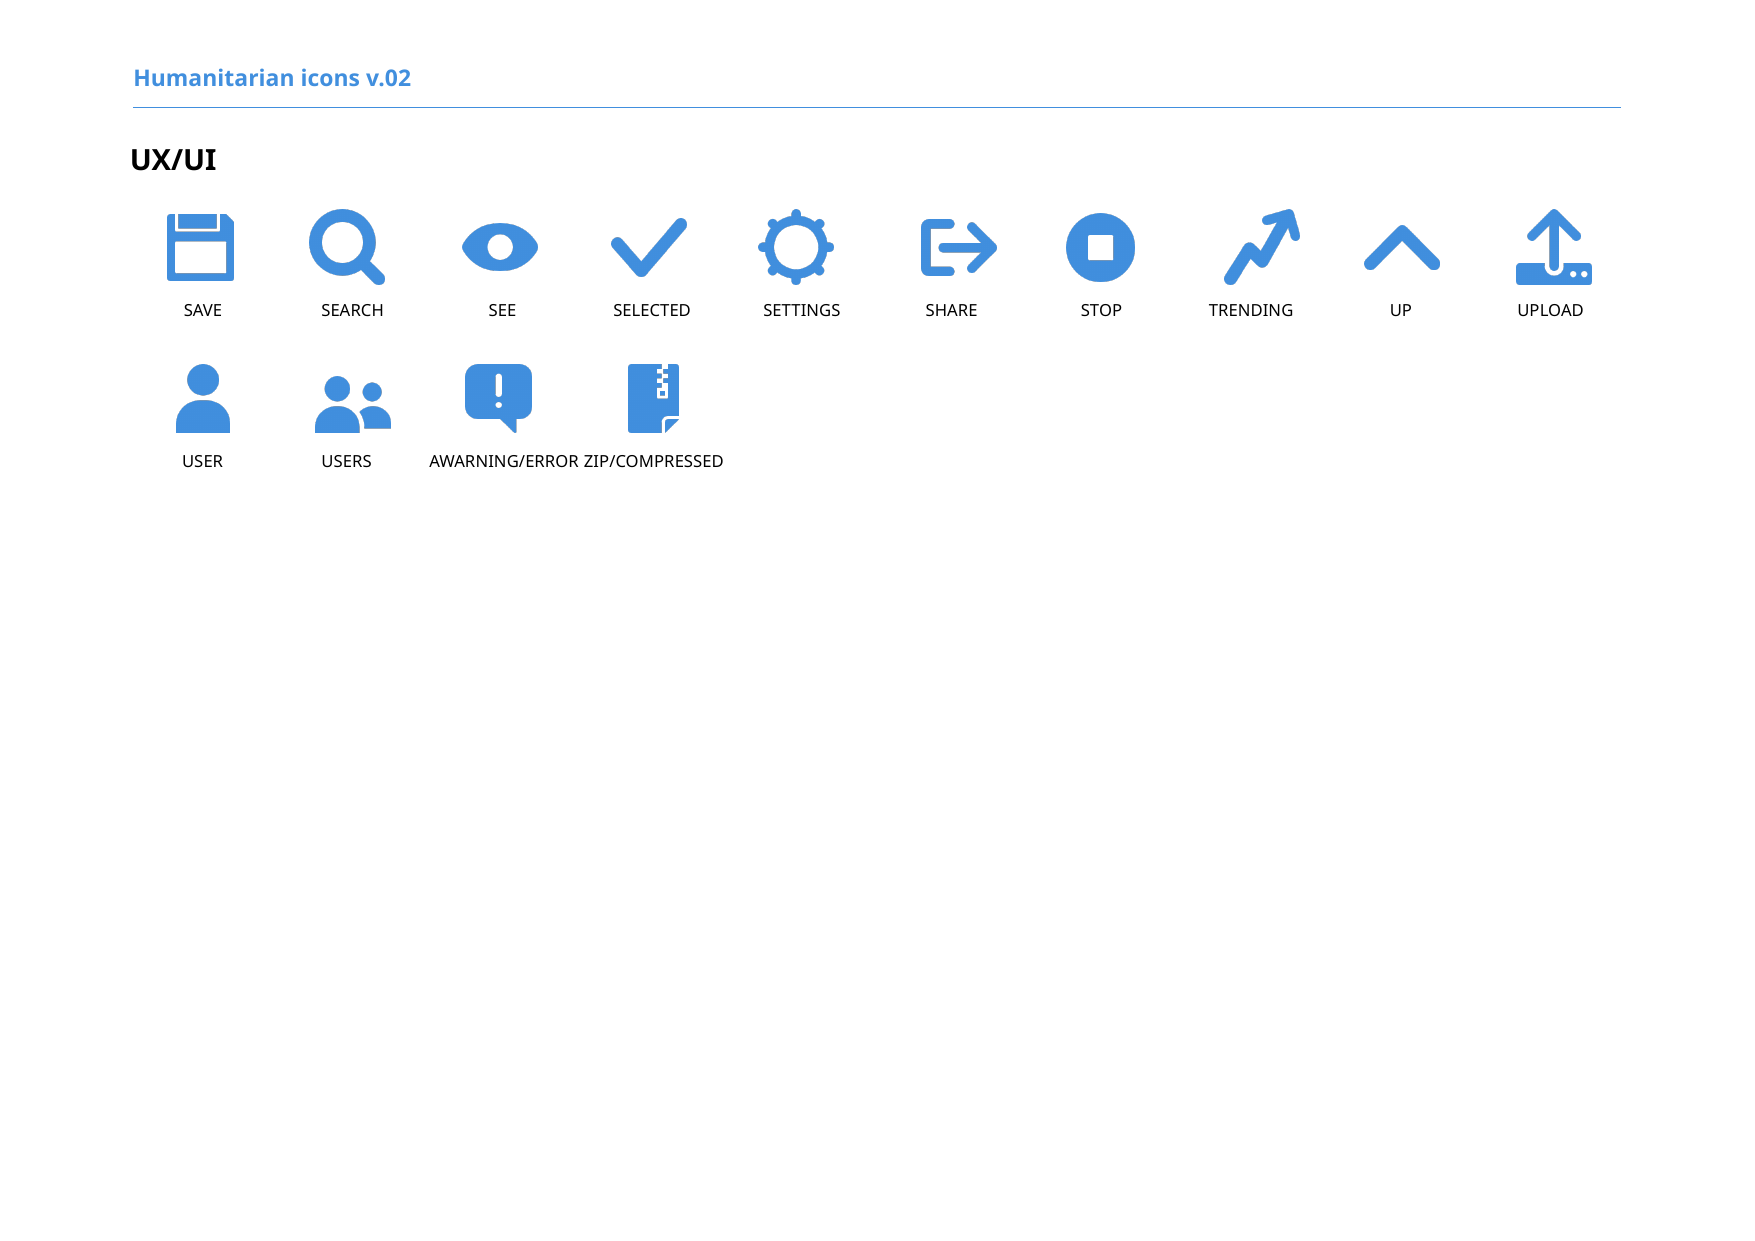

# Humanitarian icons v.02
UX/UI
SAVE
SEARCH
SEE
SELECTED
SETTINGS
SHARE
STOP
TRENDING
UP
UPLOAD
USER
USERS
AWARNING/ERROR
ZIP/COMPRESSED